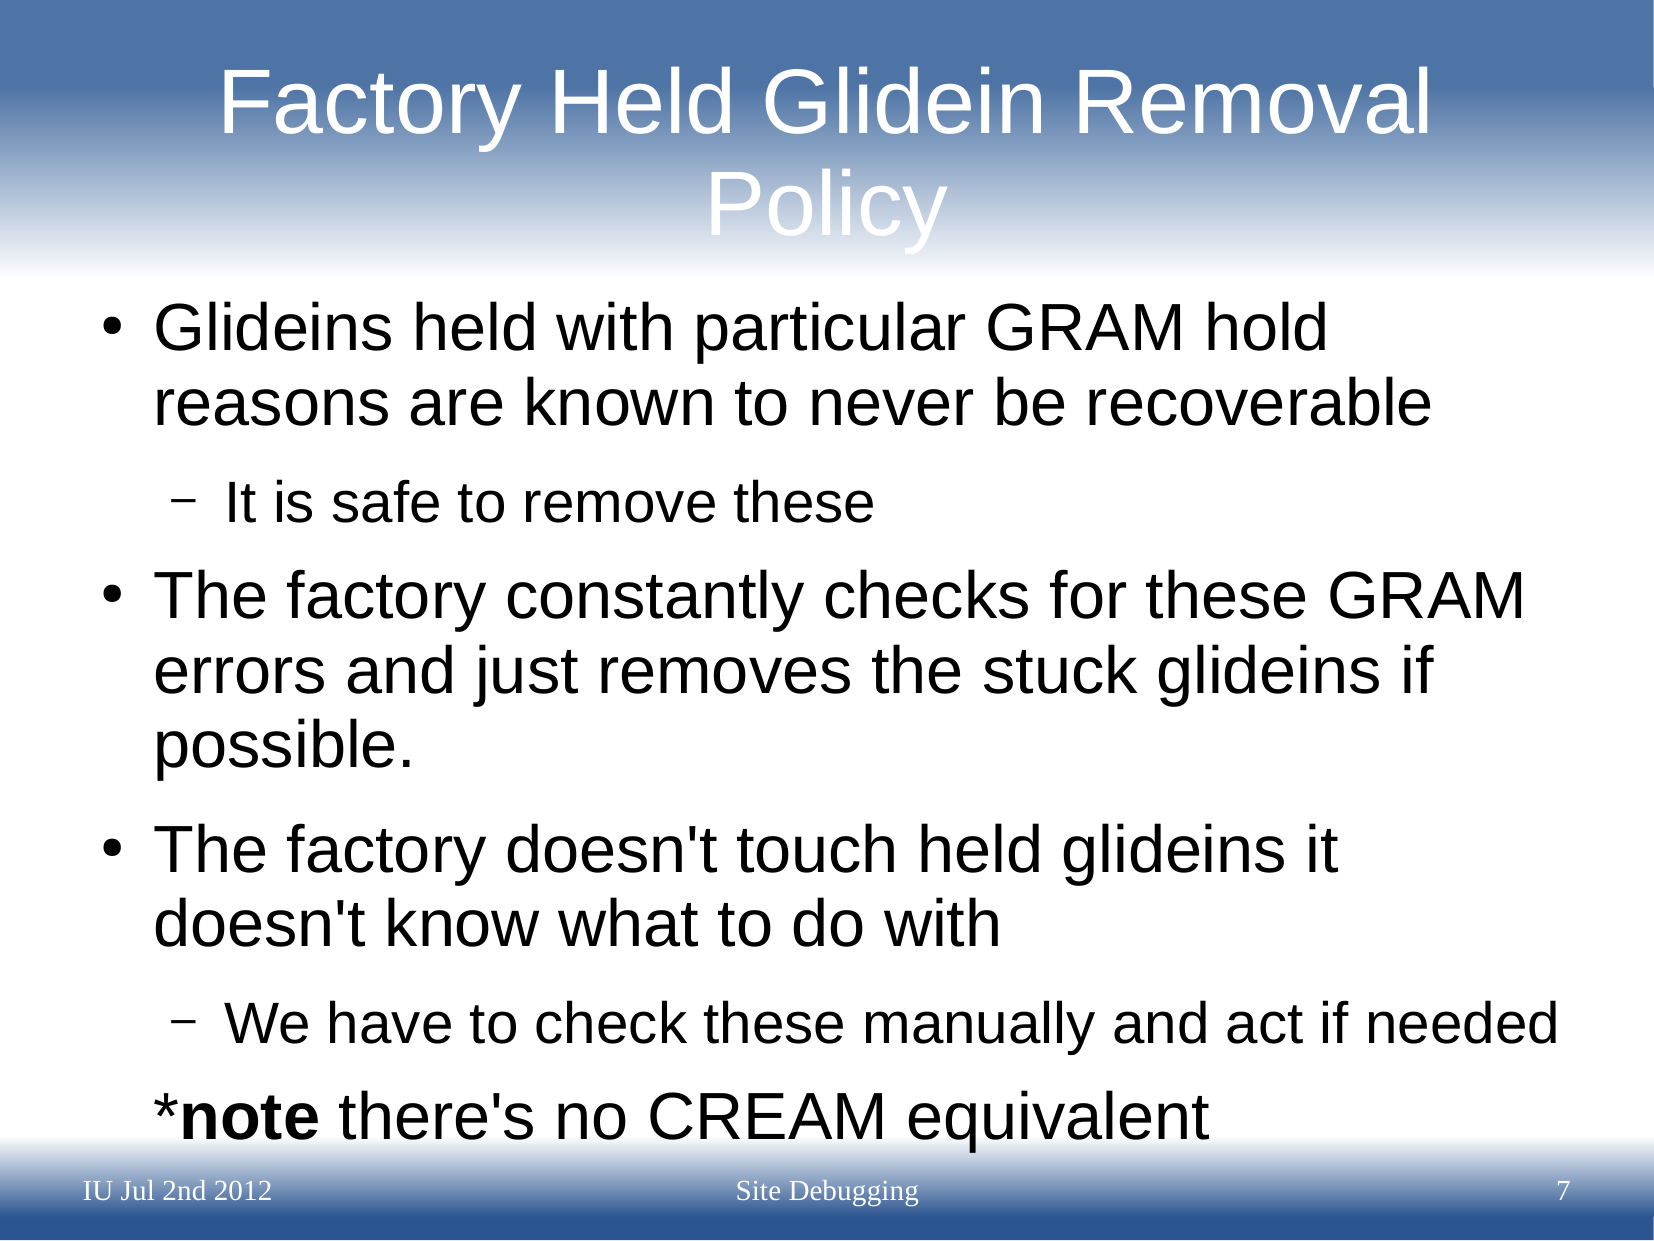

# Factory Held Glidein Removal Policy
Glideins held with particular GRAM hold reasons are known to never be recoverable
It is safe to remove these
The factory constantly checks for these GRAM errors and just removes the stuck glideins if possible.
The factory doesn't touch held glideins it doesn't know what to do with
We have to check these manually and act if needed
*note there's no CREAM equivalent
IU Jul 2nd 2012
Site Debugging
7